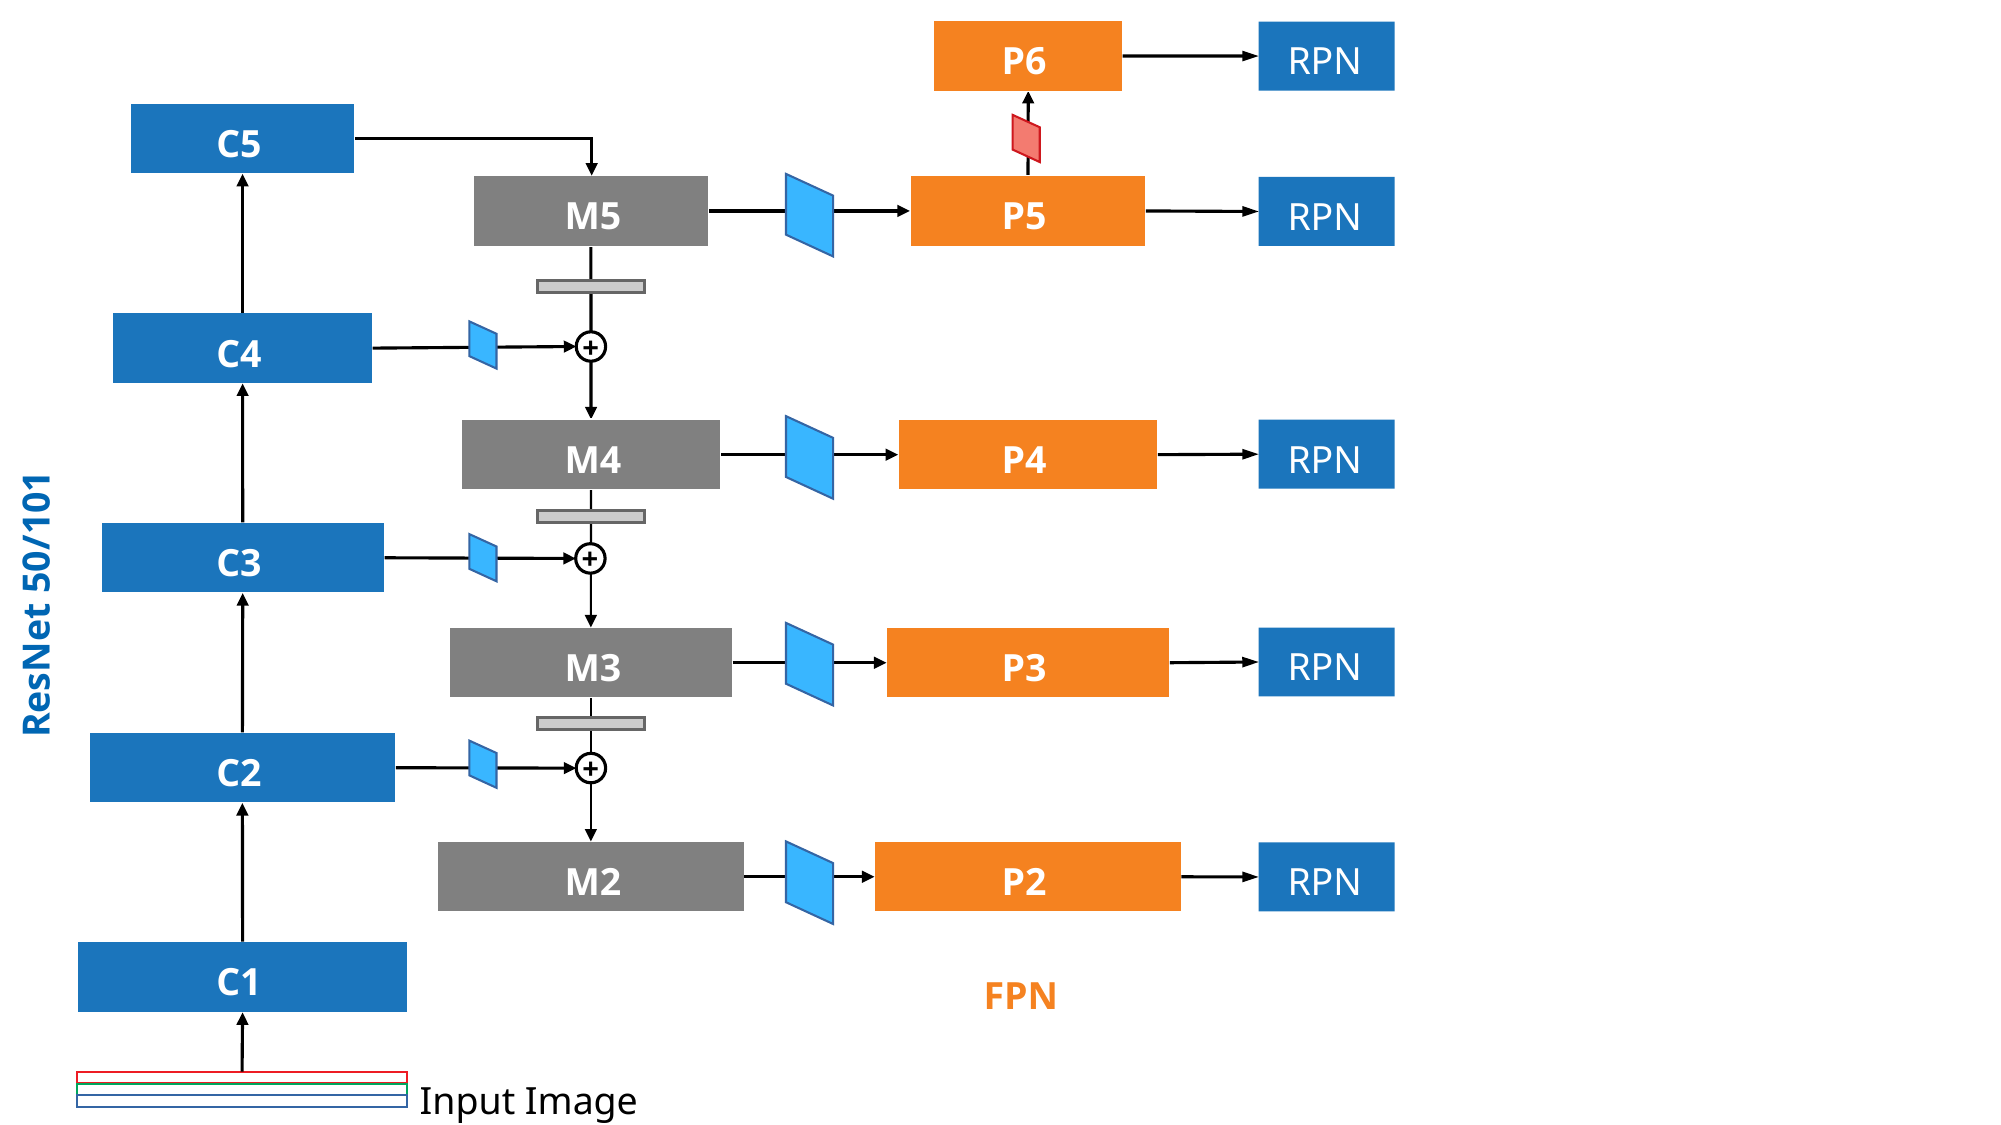

P6
RPN
C5
M5
P5
RPN
C4
+
RPN
M4
P4
ResNet 50/101
C3
+
RPN
M3
P3
C2
+
M2
P2
RPN
C1
FPN
Input Image
conv. 3×3
1×1
pooling
upsampling